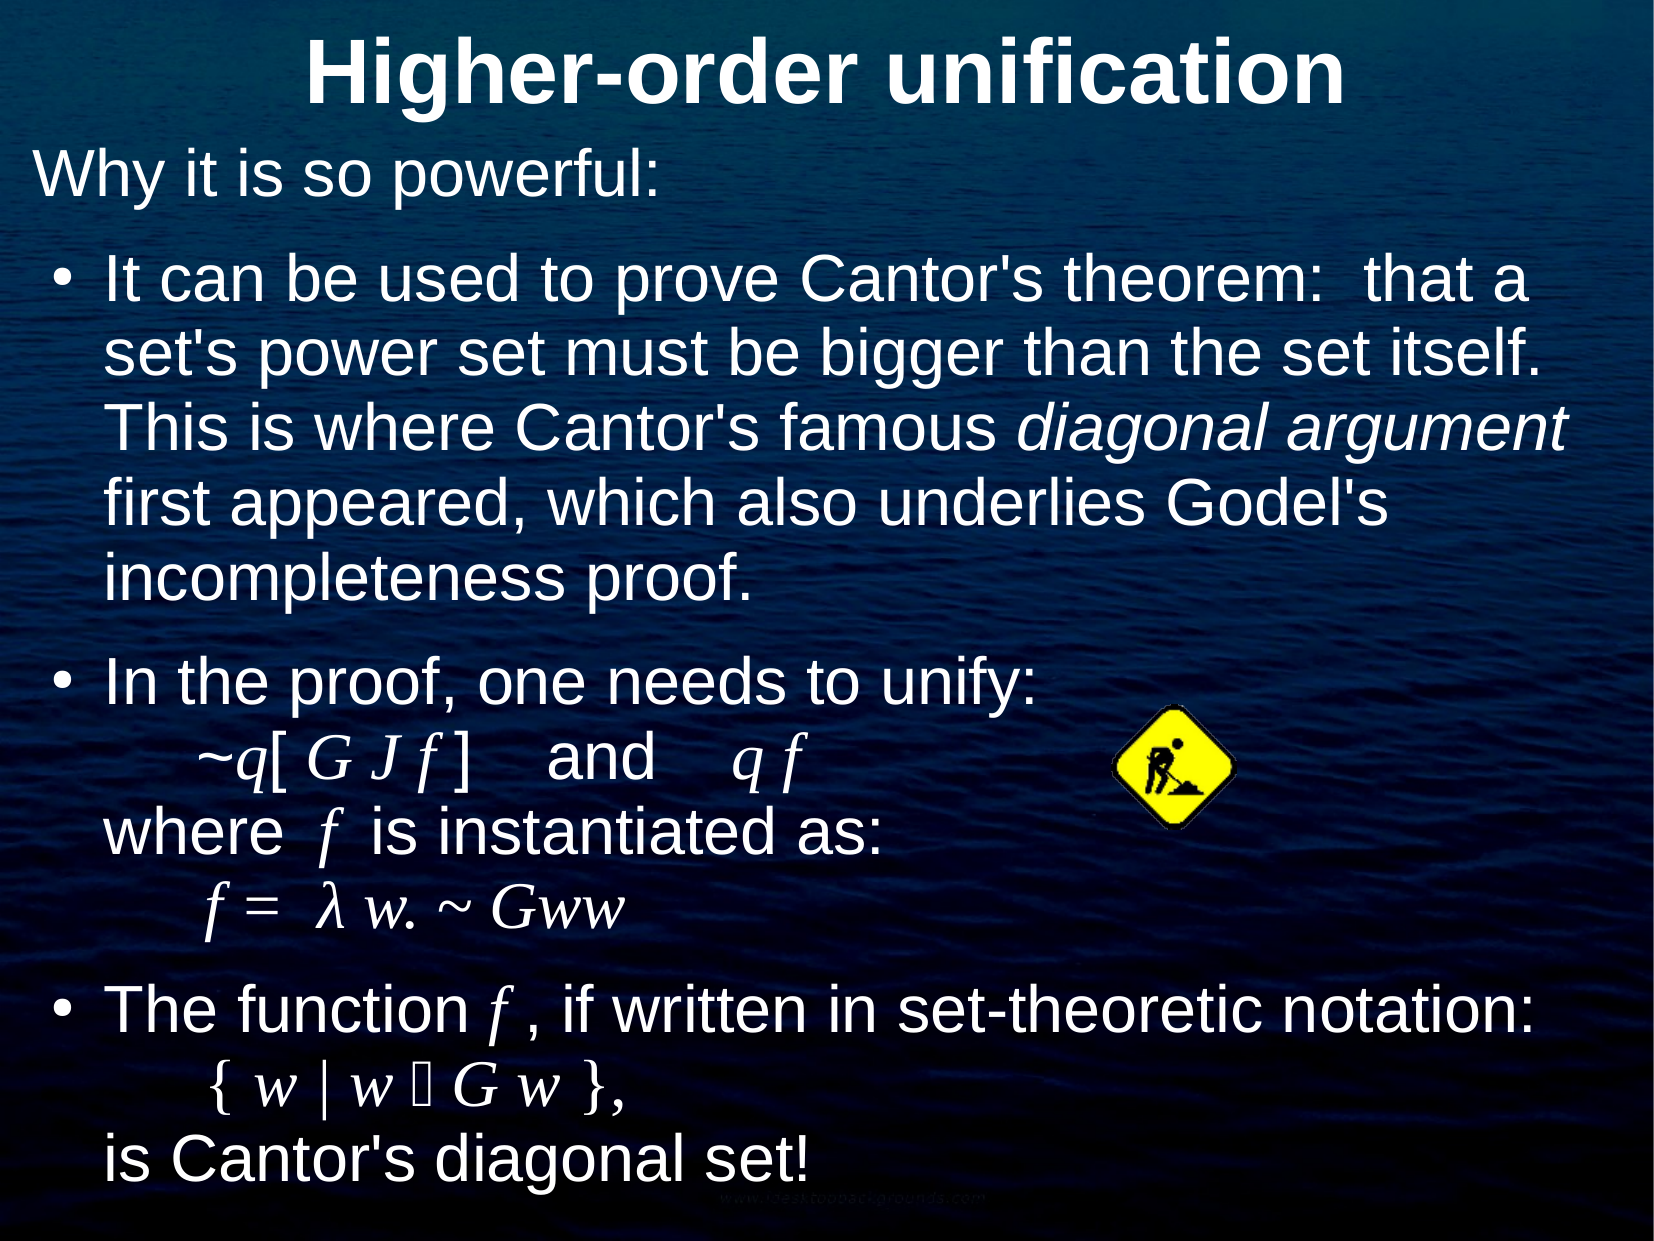

# Higher-order unification
Why it is so powerful:
It can be used to prove Cantor's theorem: that a set's power set must be bigger than the set itself. This is where Cantor's famous diagonal argument first appeared, which also underlies Godel's incompleteness proof.
In the proof, one needs to unify:
 ~q[ G J f ] and q f
where f is instantiated as:
 f = λ w. ~ Gww
The function f , if written in set-theoretic notation:
 { w | w  G w },
is Cantor's diagonal set!